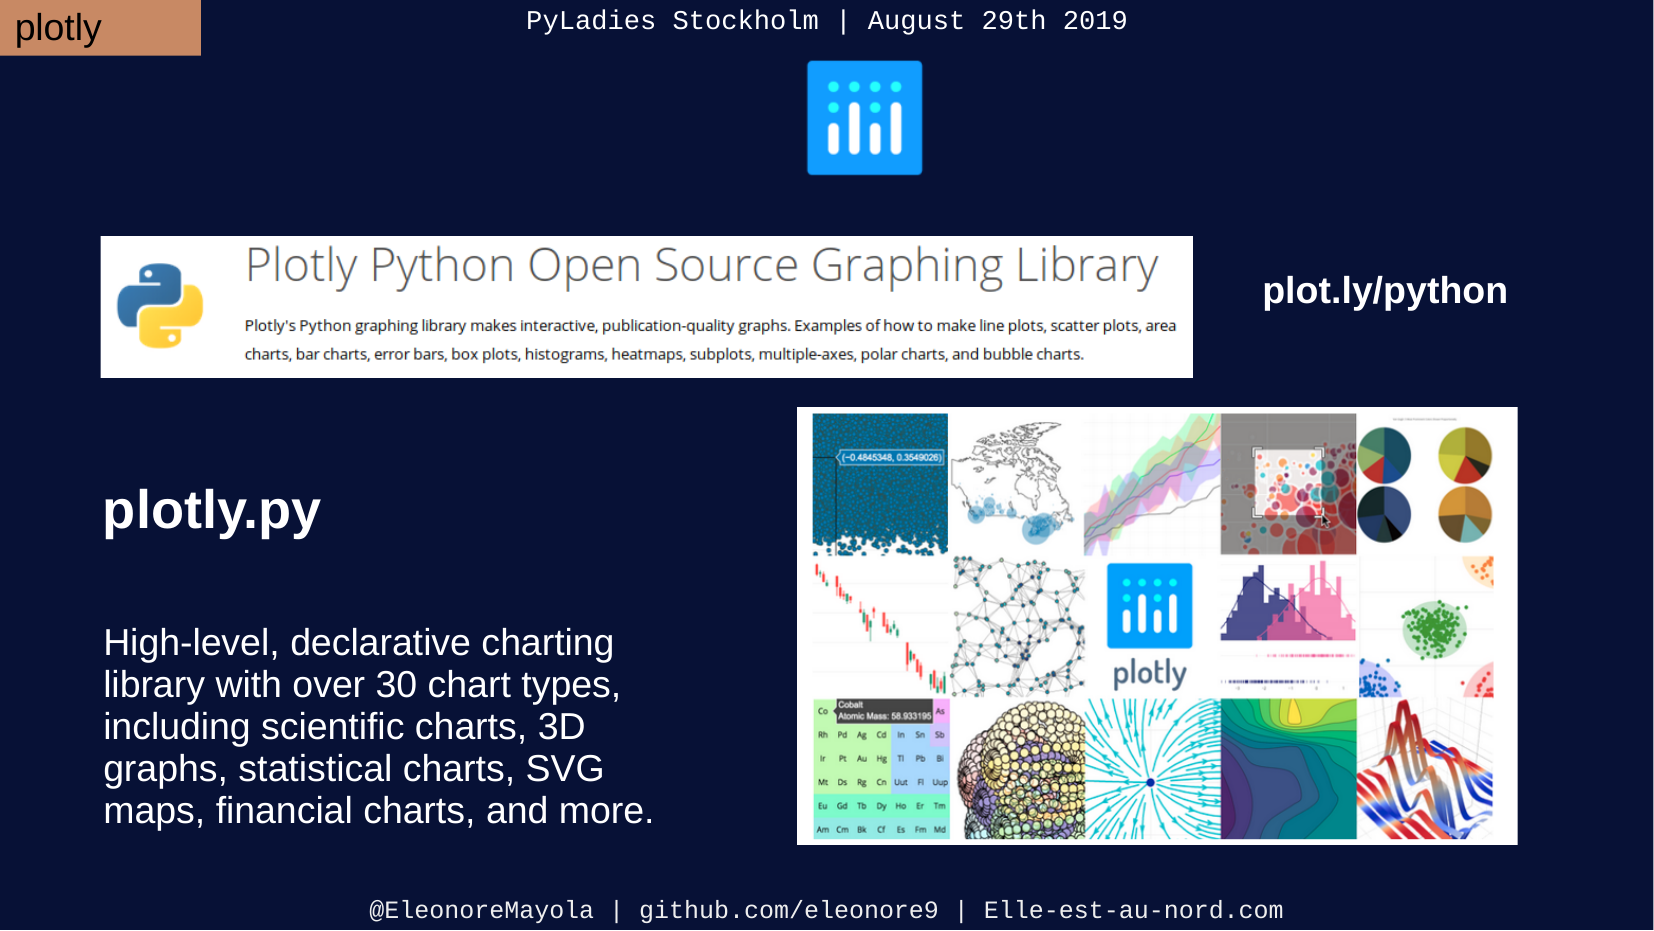

PyLadies Stockholm | August 29th 2019
plotly
plot.ly/python
plotly.py
High-level, declarative charting library with over 30 chart types, including scientific charts, 3D graphs, statistical charts, SVG maps, financial charts, and more.
@EleonoreMayola | github.com/eleonore9 | Elle-est-au-nord.com